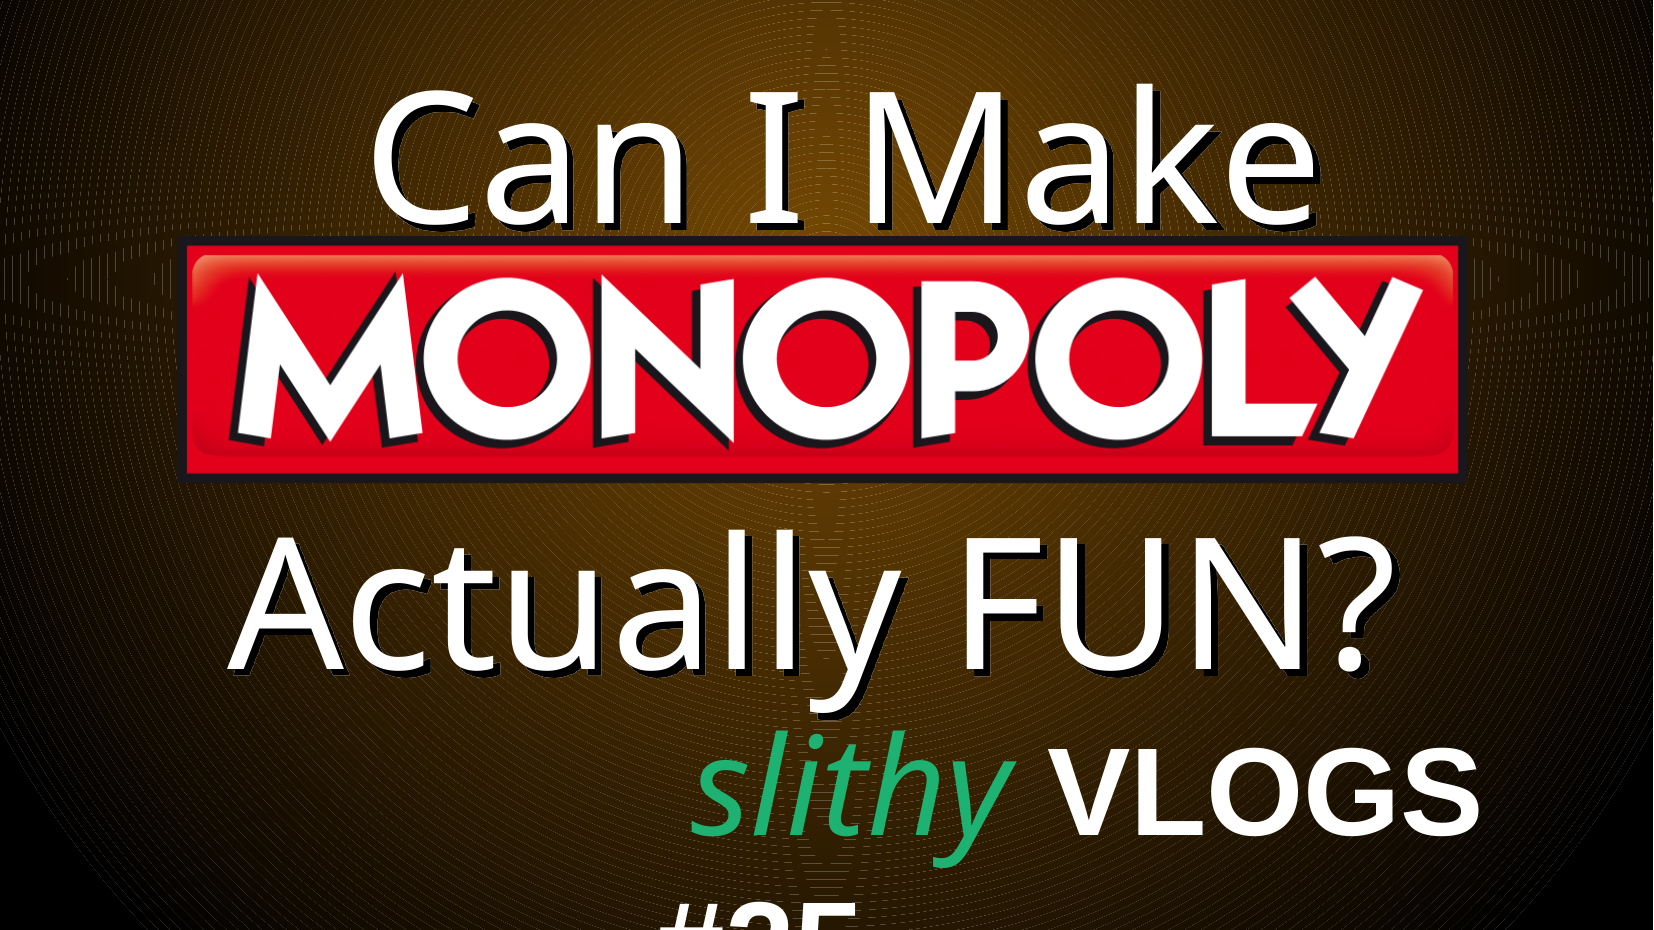

Can I Make
Actually FUN?
# slithy VLOGS #25